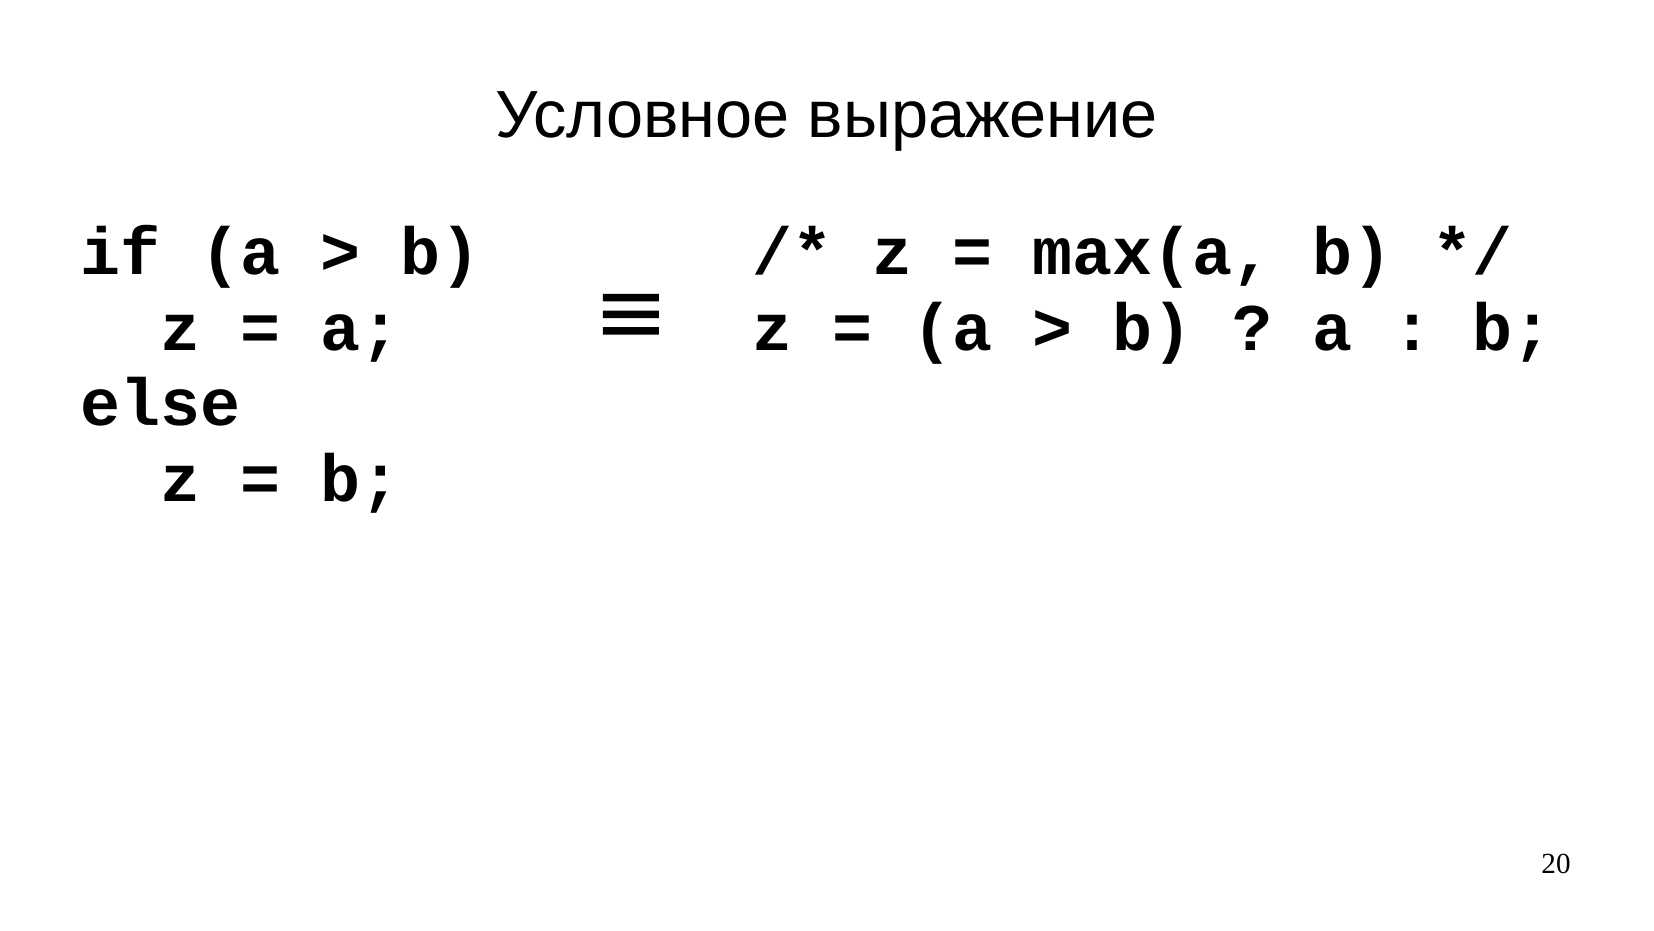

# Условное выражение
if (а > b)
 z = a;
else
 z = b;
/* z = max(a, b) */
z = (a > b) ? а : b;

20